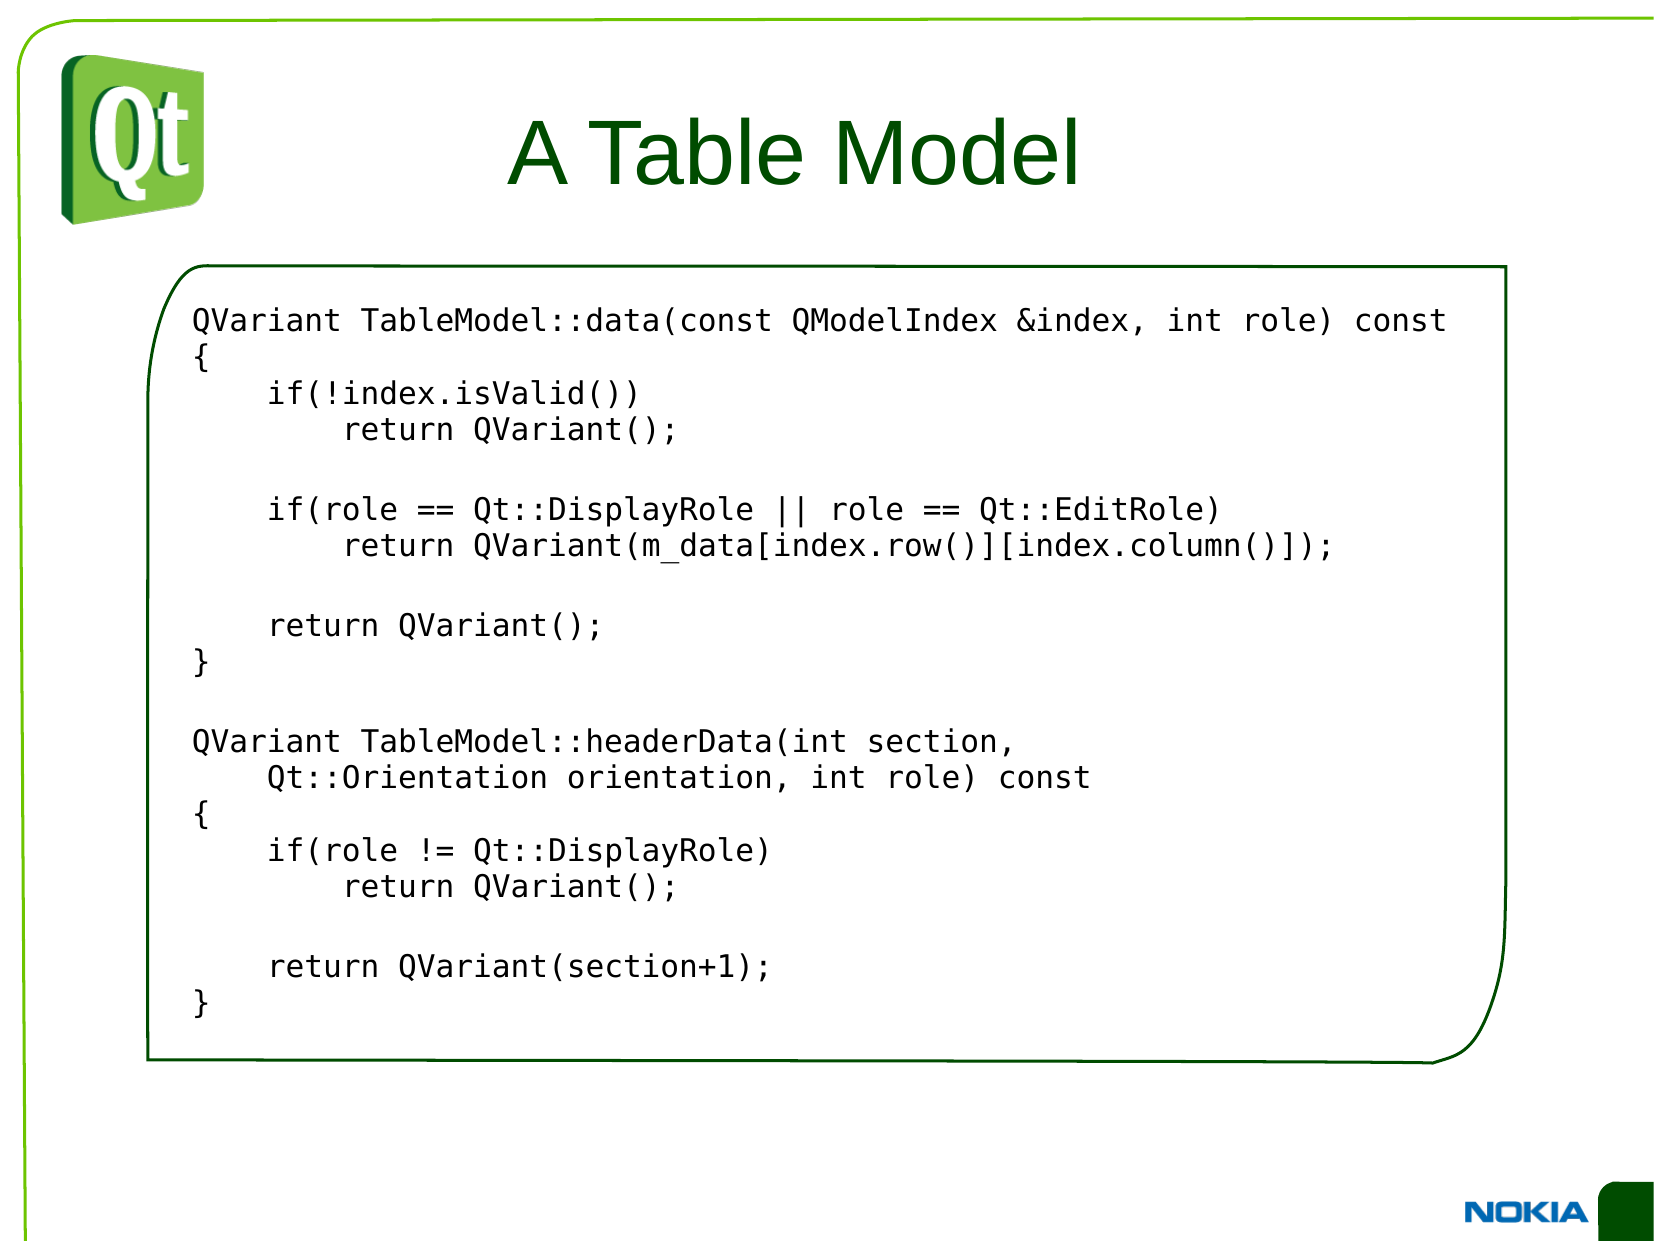

# A Table Model
QVariant TableModel::data(const QModelIndex &index, int role) const
{
 if(!index.isValid())
 return QVariant();
 if(role == Qt::DisplayRole || role == Qt::EditRole)
 return QVariant(m_data[index.row()][index.column()]);
 return QVariant();
}
QVariant TableModel::headerData(int section,
 Qt::Orientation orientation, int role) const
{
 if(role != Qt::DisplayRole)
 return QVariant();
 return QVariant(section+1);
}